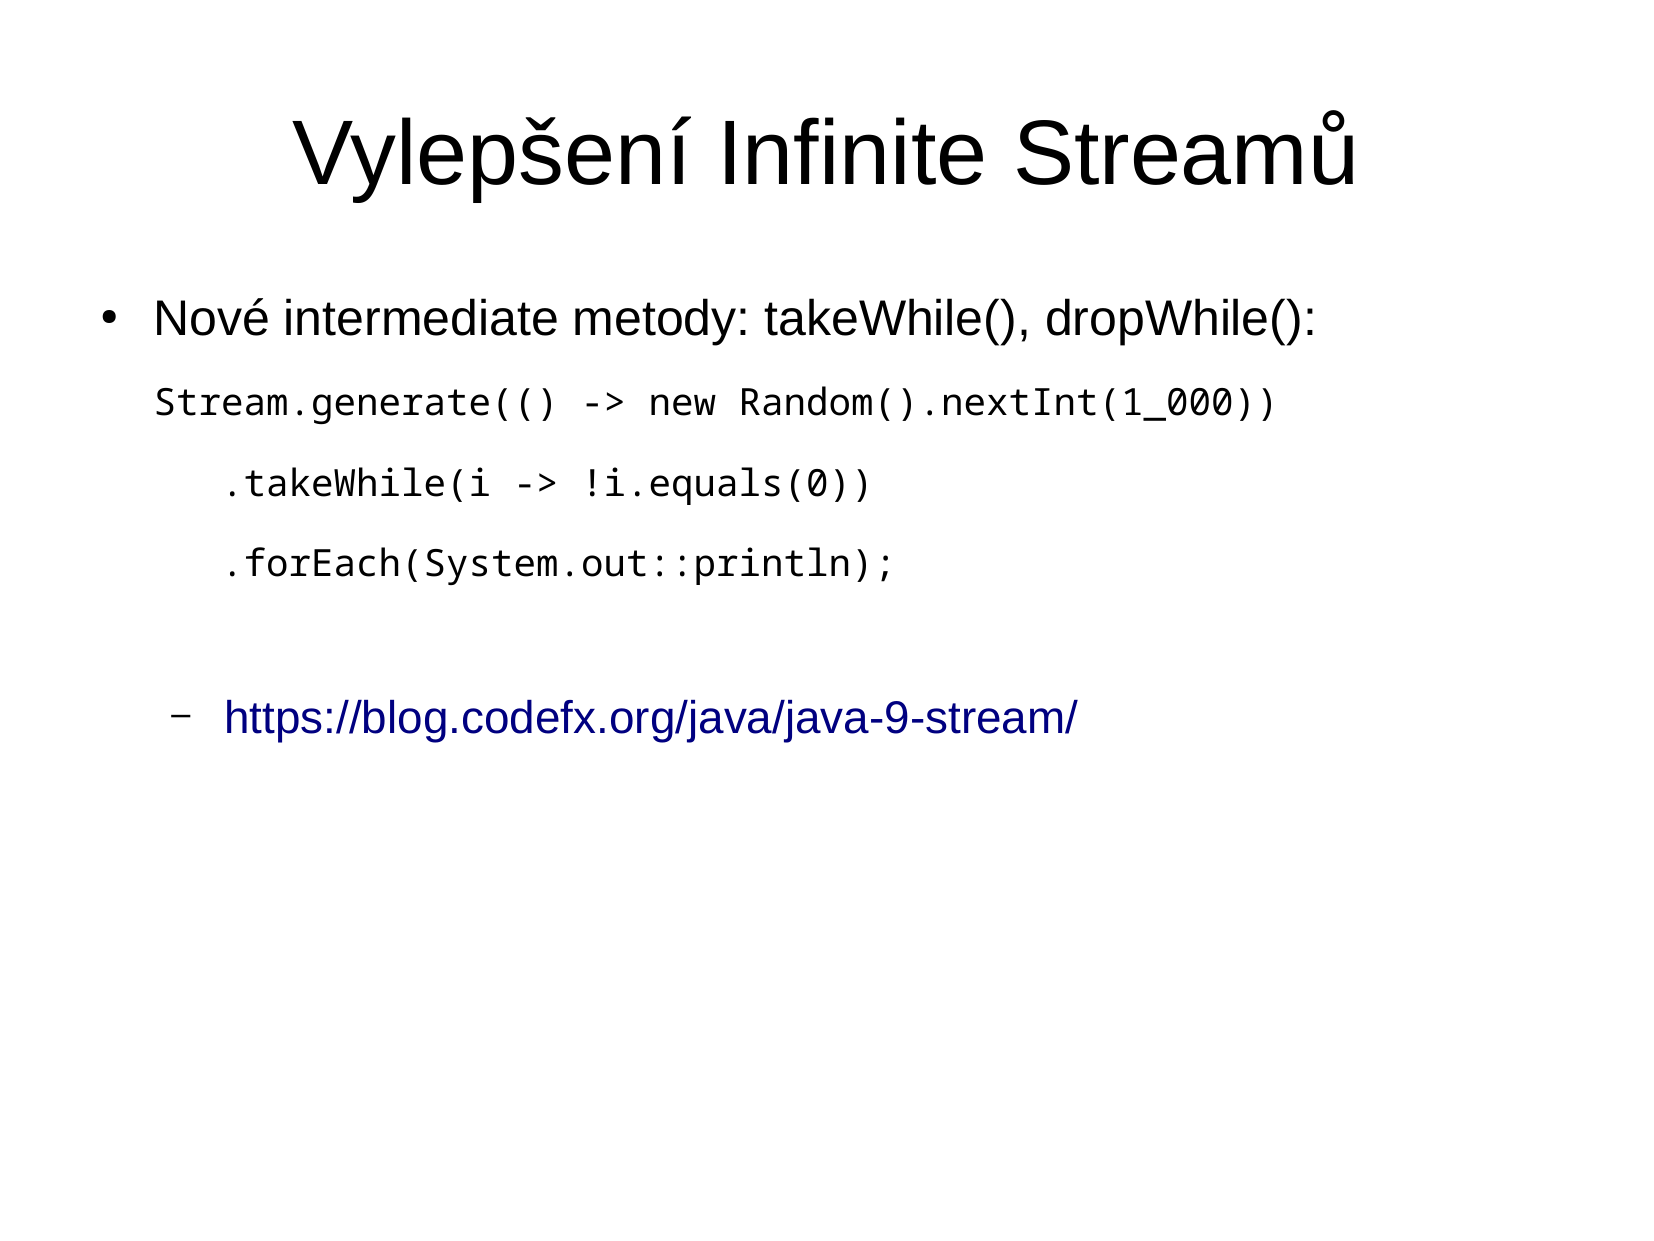

# Vylepšení Infinite Streamů
Nové intermediate metody: takeWhile(), dropWhile():
Stream.generate(() -> new Random().nextInt(1_000))
 .takeWhile(i -> !i.equals(0))
 .forEach(System.out::println);
https://blog.codefx.org/java/java-9-stream/